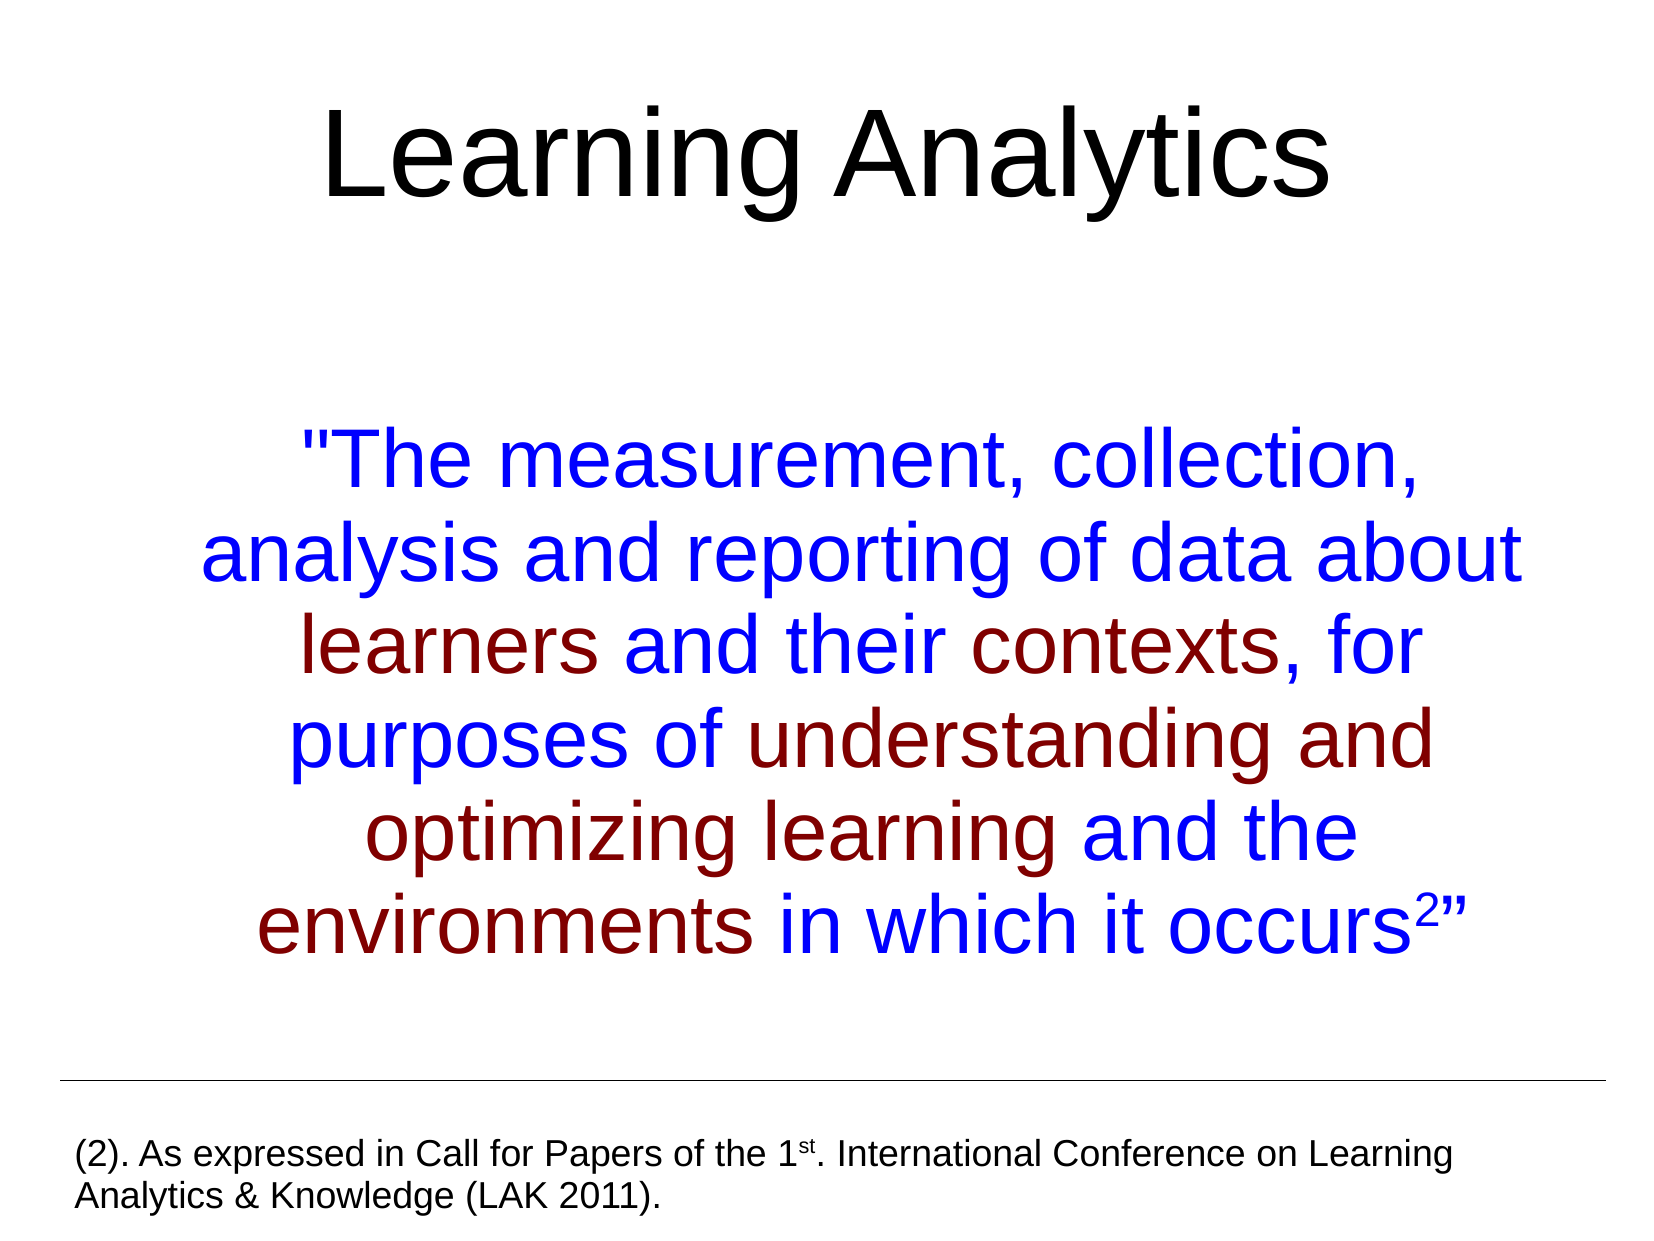

# Learning Analytics
"The measurement, collection, analysis and reporting of data about learners and their contexts, for purposes of understanding and optimizing learning and the environments in which it occurs2”
(2). As expressed in Call for Papers of the 1st. International Conference on Learning
Analytics & Knowledge (LAK 2011).